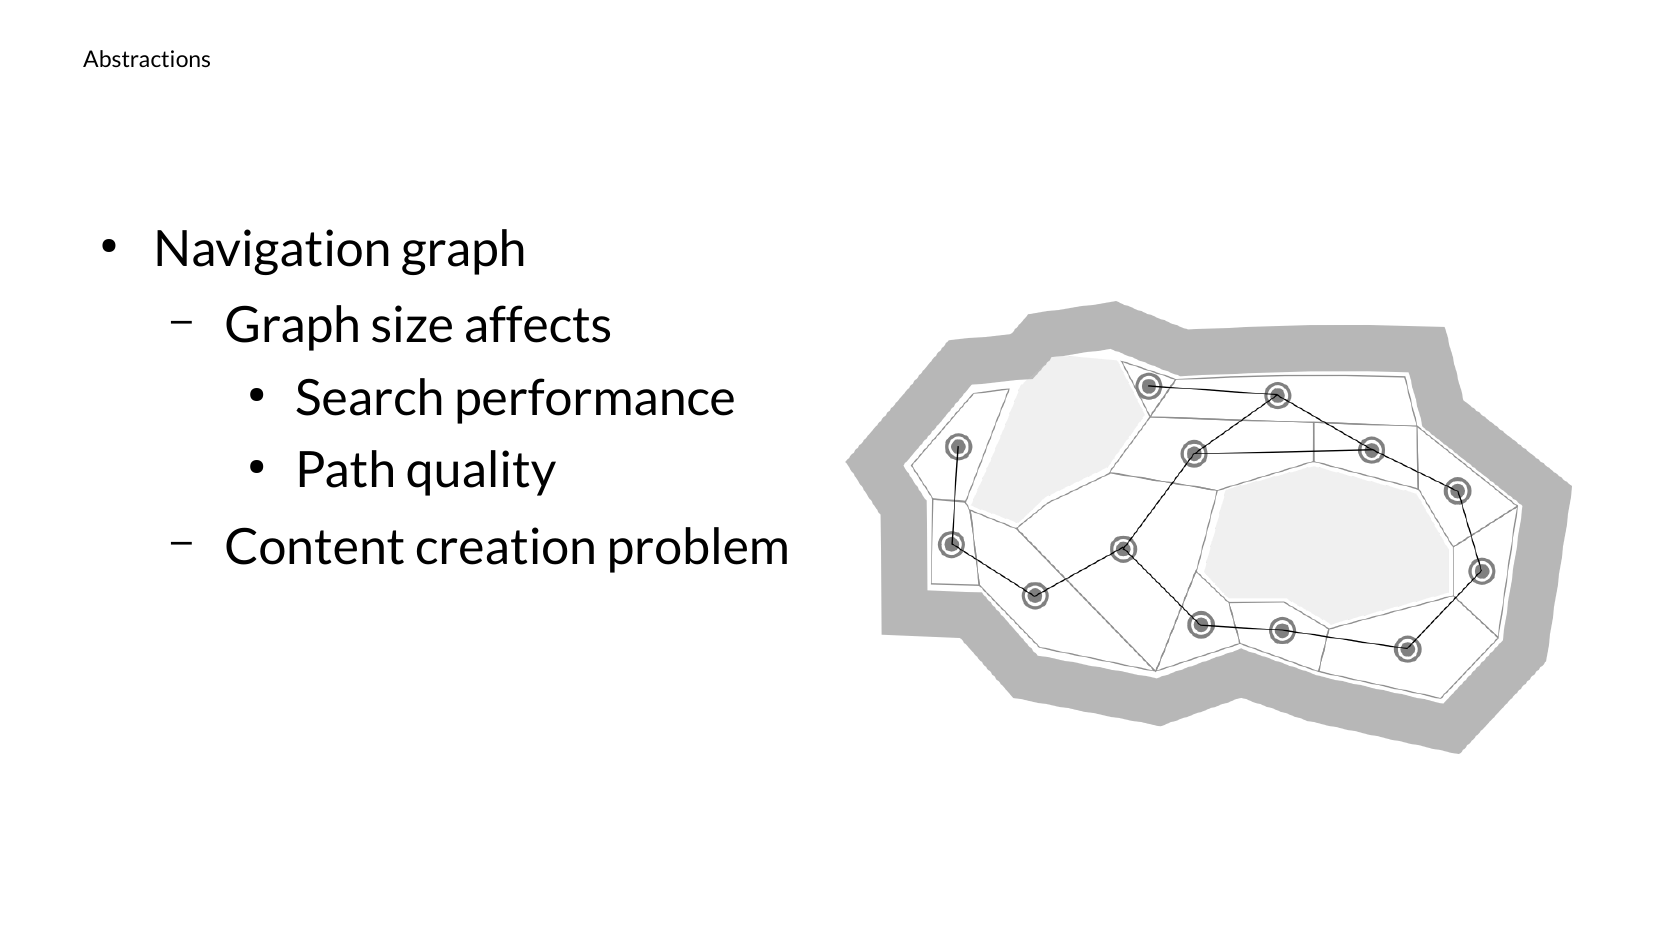

# Abstractions
Navigation graph
Graph size affects
Search performance
Path quality
Content creation problem